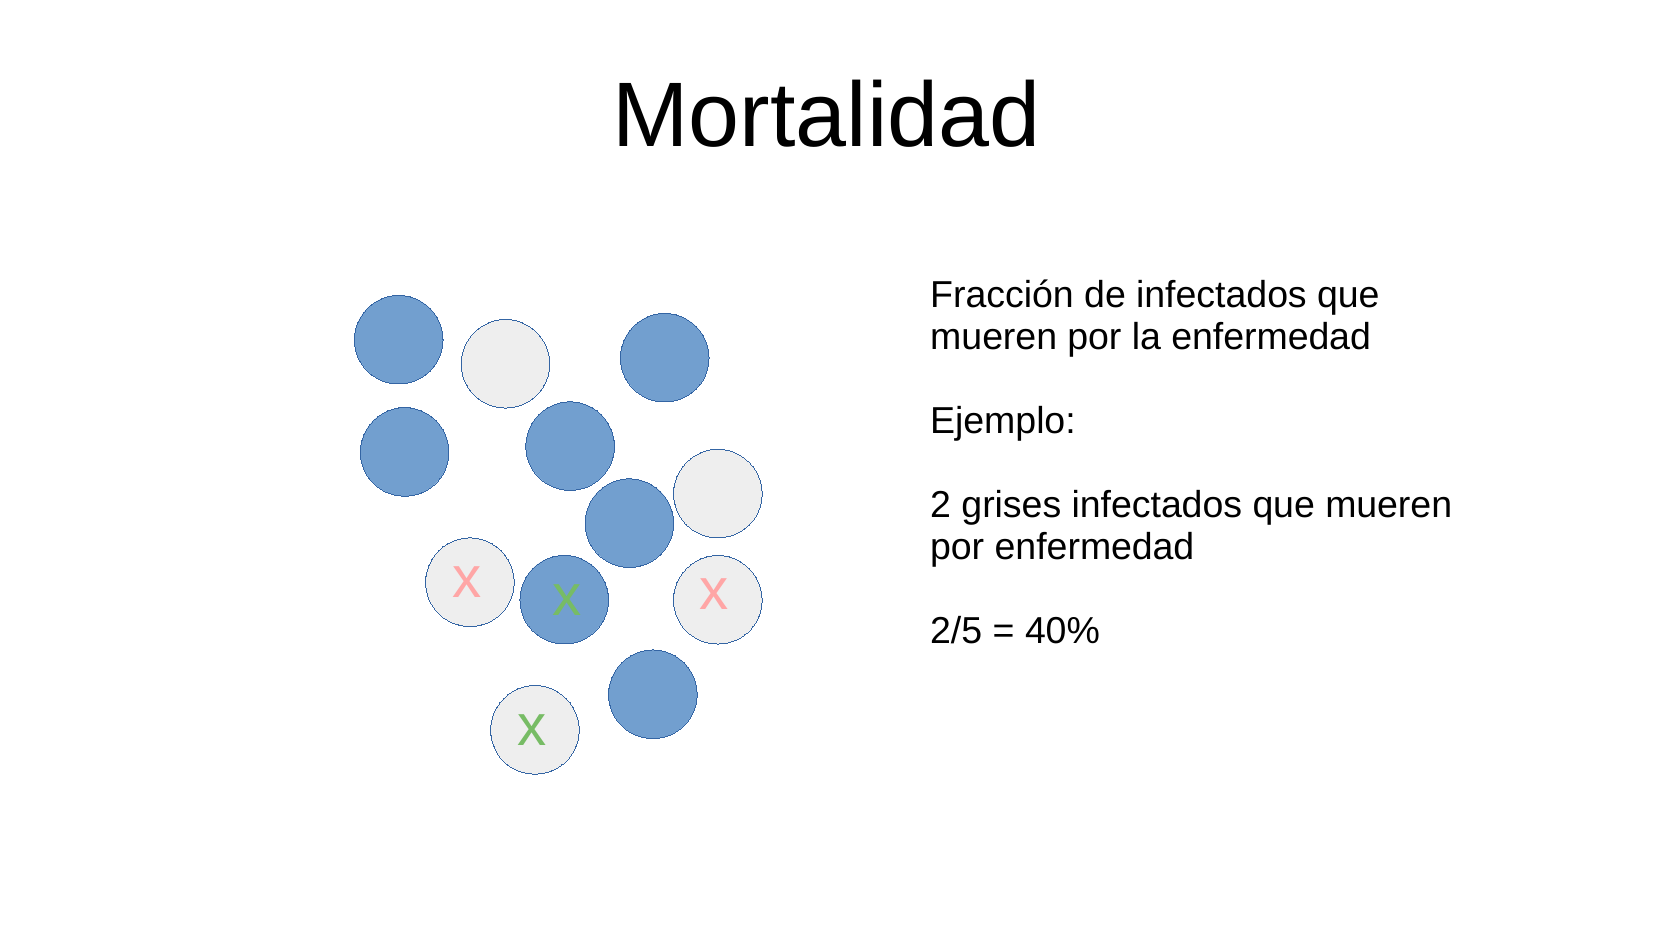

# Mortalidad
Fracción de infectados que mueren por la enfermedad
Ejemplo:
2 grises infectados que mueren por enfermedad
2/5 = 40%
x
x
x
x